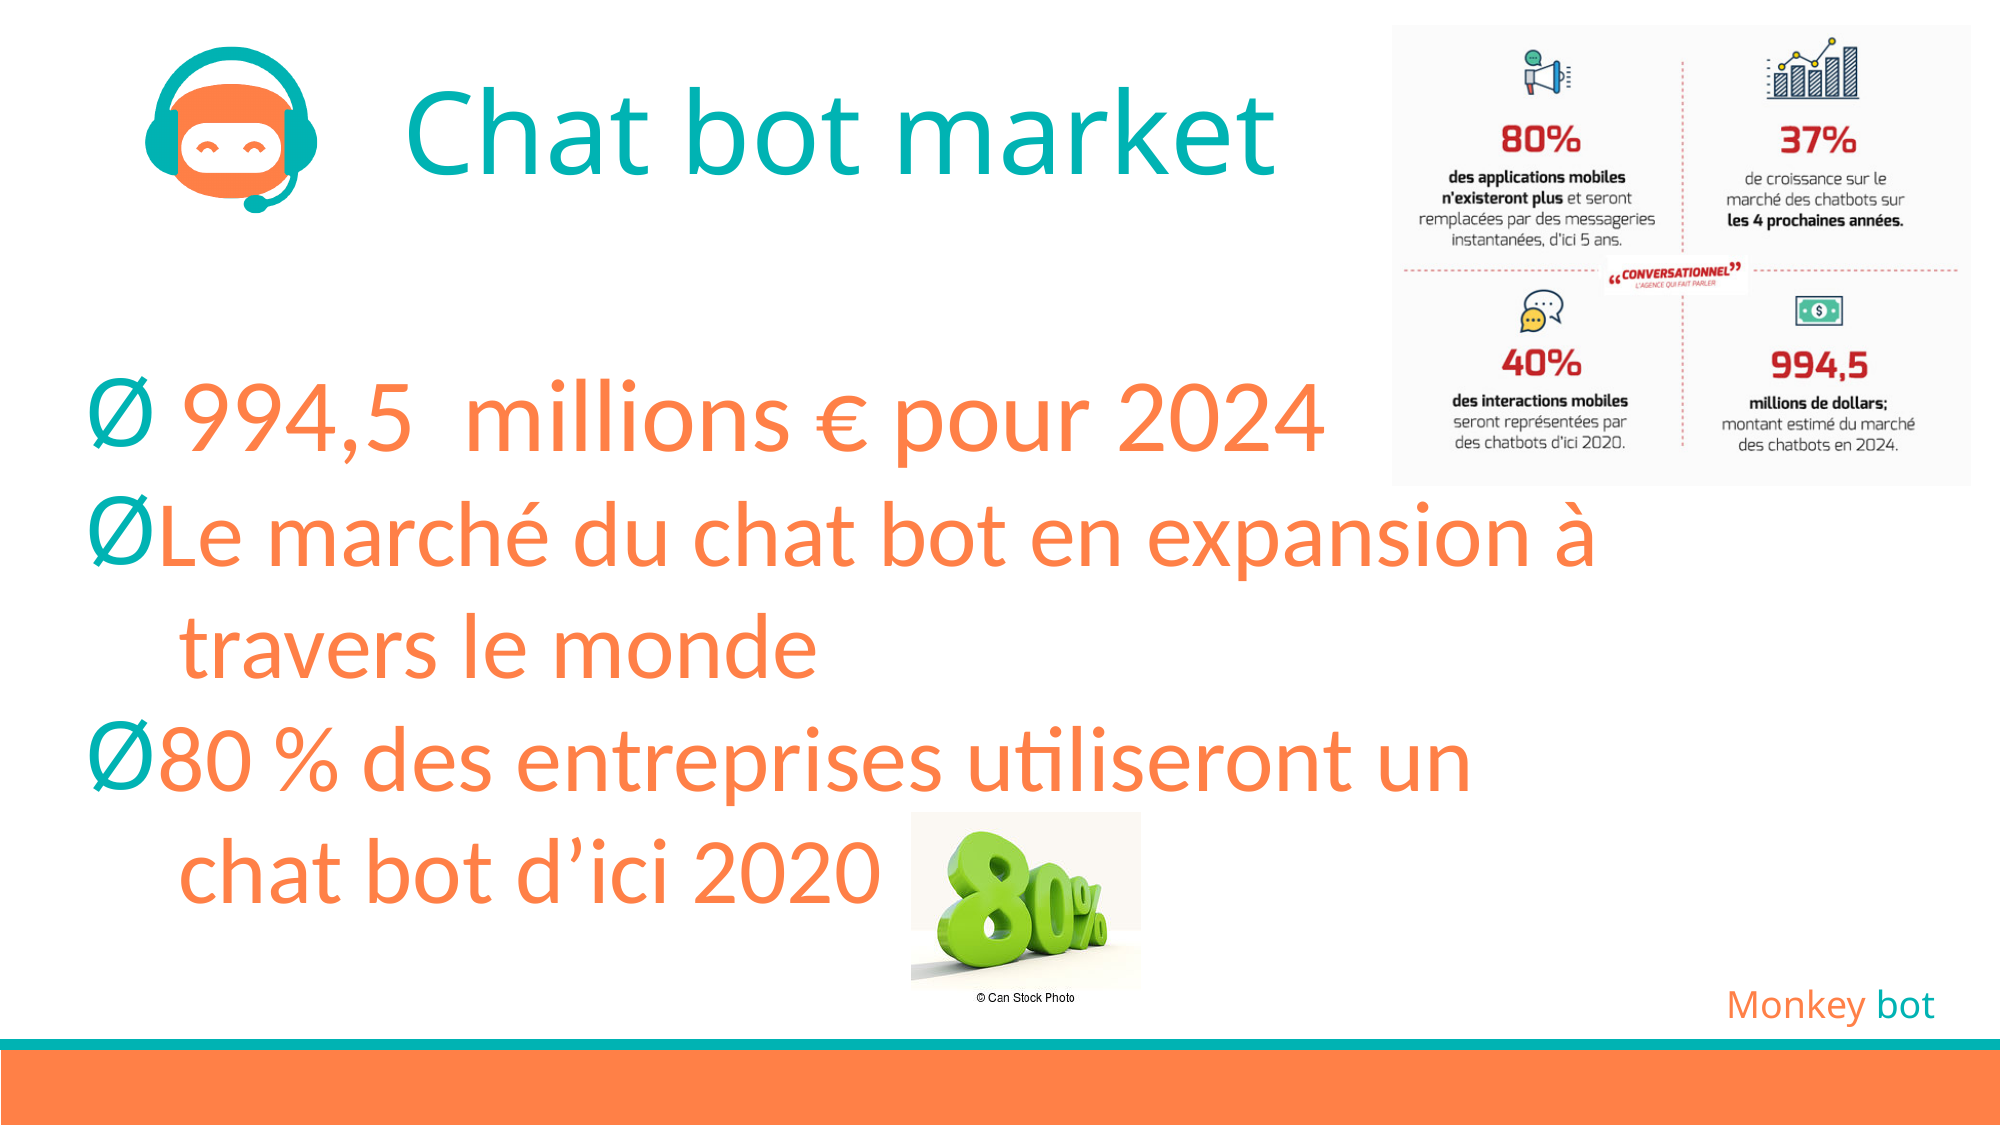

Chat bot market
 994,5 millions € pour 2024
Le marché du chat bot en expansion à travers le monde
80 % des entreprises utiliseront un chat bot d’ici 2020
Monkey bot